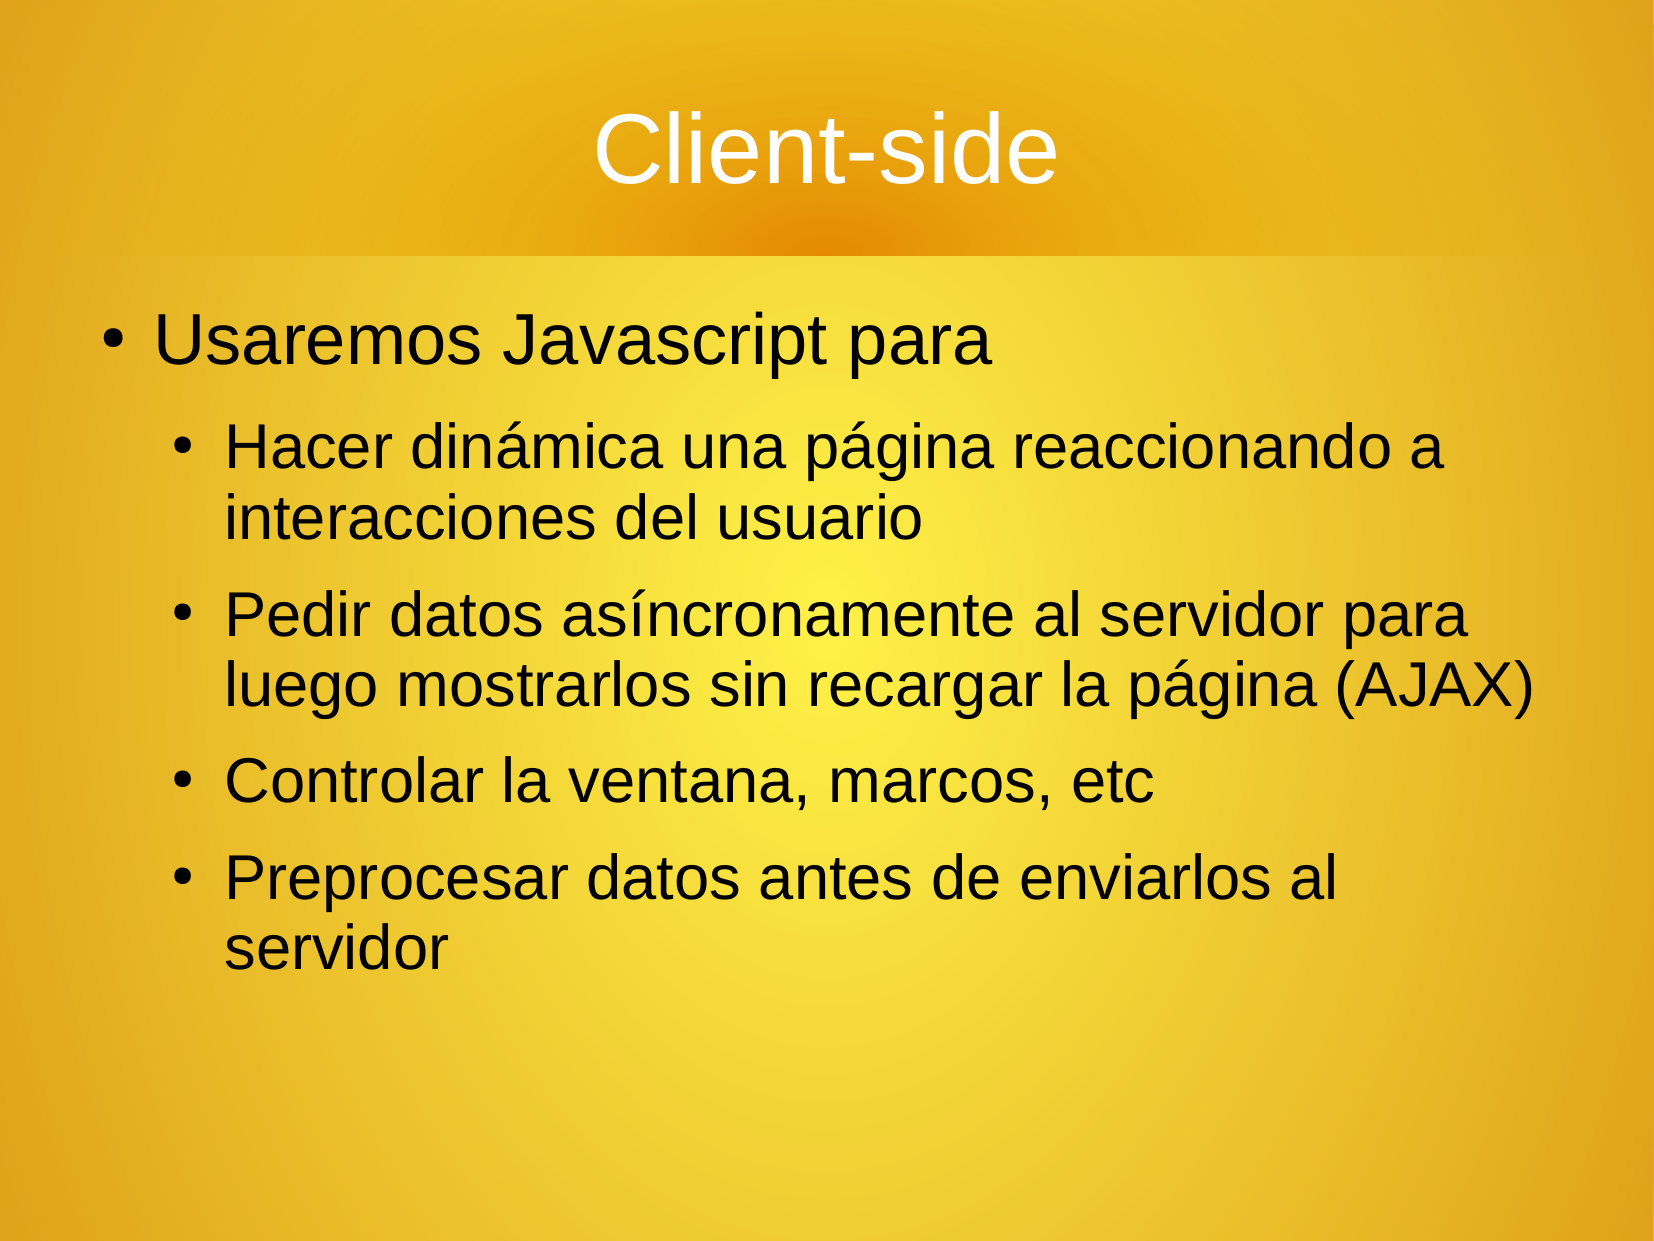

# Client-side
Usaremos Javascript para
Hacer dinámica una página reaccionando a interacciones del usuario
Pedir datos asíncronamente al servidor para luego mostrarlos sin recargar la página (AJAX)
Controlar la ventana, marcos, etc
Preprocesar datos antes de enviarlos al servidor